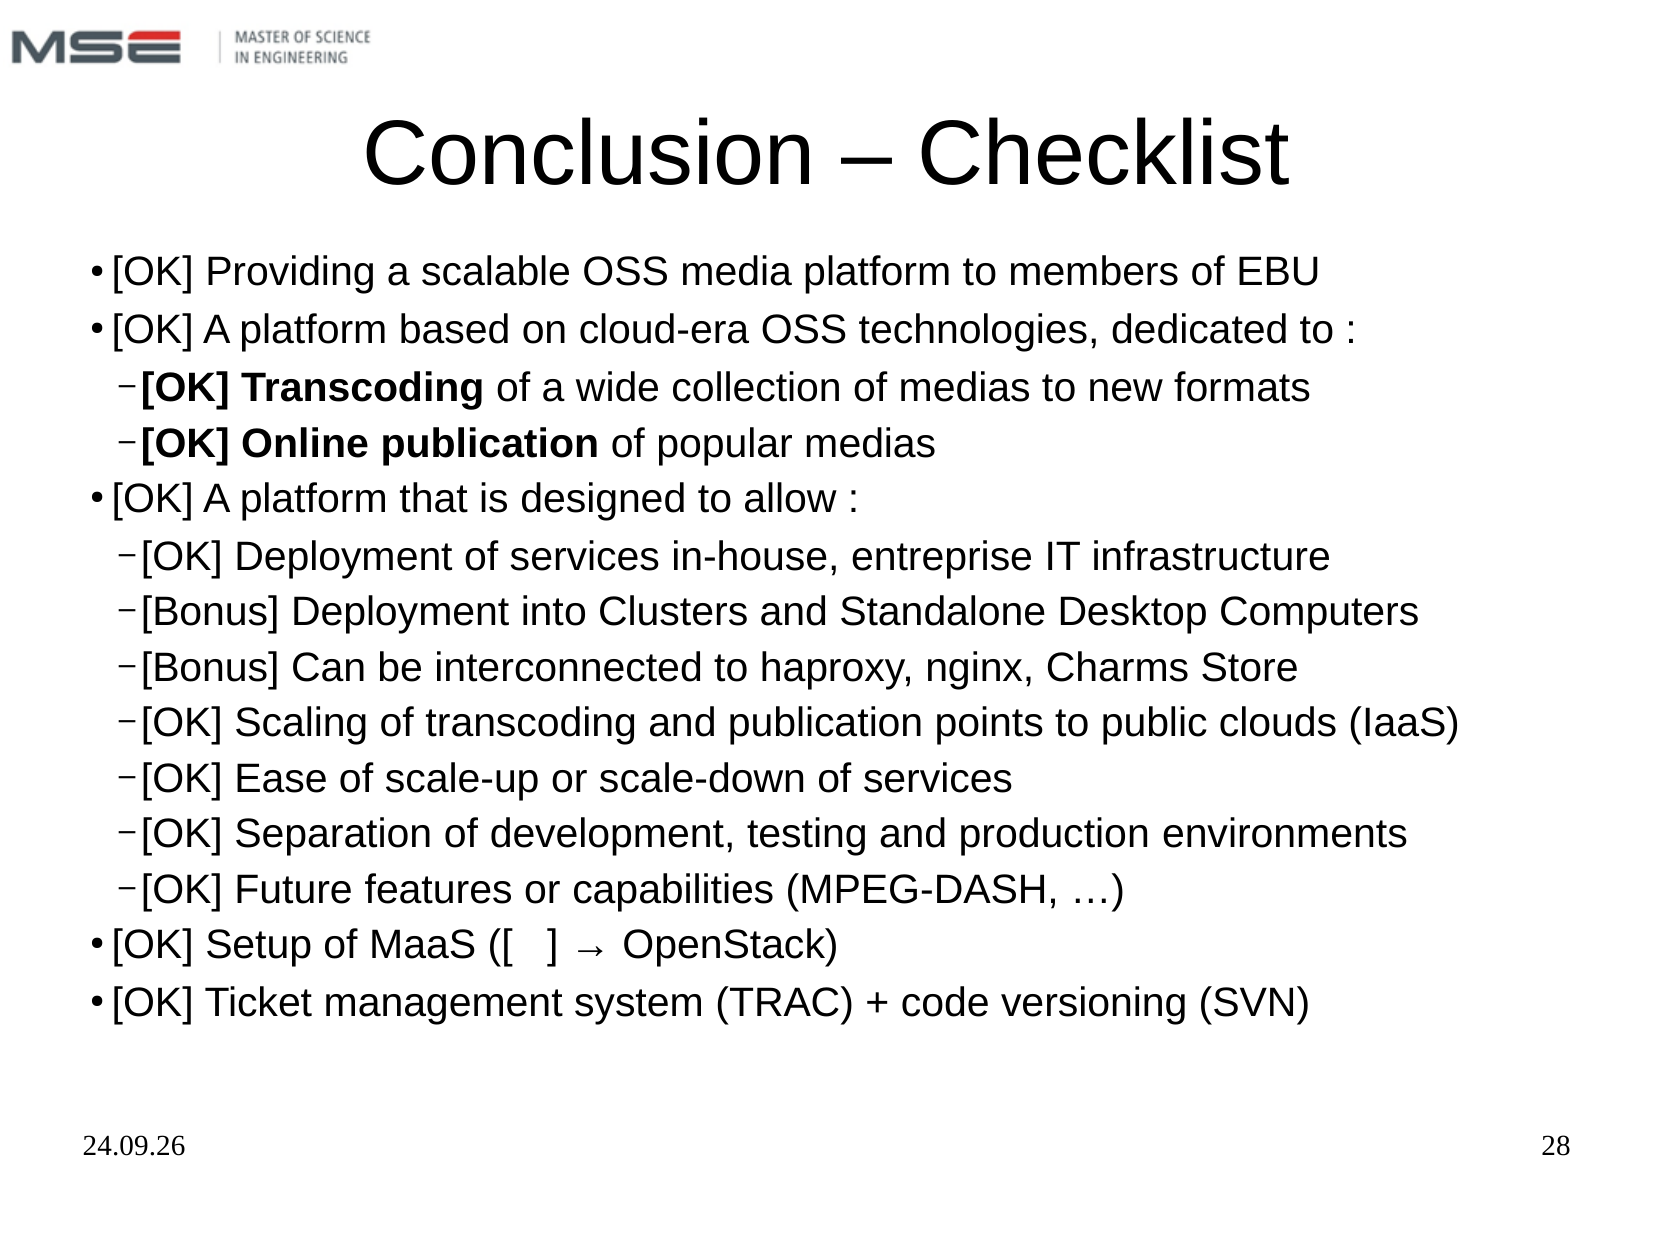

# Conclusion – Checklist
[OK] Providing a scalable OSS media platform to members of EBU
[OK] A platform based on cloud-era OSS technologies, dedicated to :
[OK] Transcoding of a wide collection of medias to new formats
[OK] Online publication of popular medias
[OK] A platform that is designed to allow :
[OK] Deployment of services in-house, entreprise IT infrastructure
[Bonus] Deployment into Clusters and Standalone Desktop Computers
[Bonus] Can be interconnected to haproxy, nginx, Charms Store
[OK] Scaling of transcoding and publication points to public clouds (IaaS)
[OK] Ease of scale-up or scale-down of services
[OK] Separation of development, testing and production environments
[OK] Future features or capabilities (MPEG-DASH, …)
[OK] Setup of MaaS ([ ] → OpenStack)
[OK] Ticket management system (TRAC) + code versioning (SVN)
28